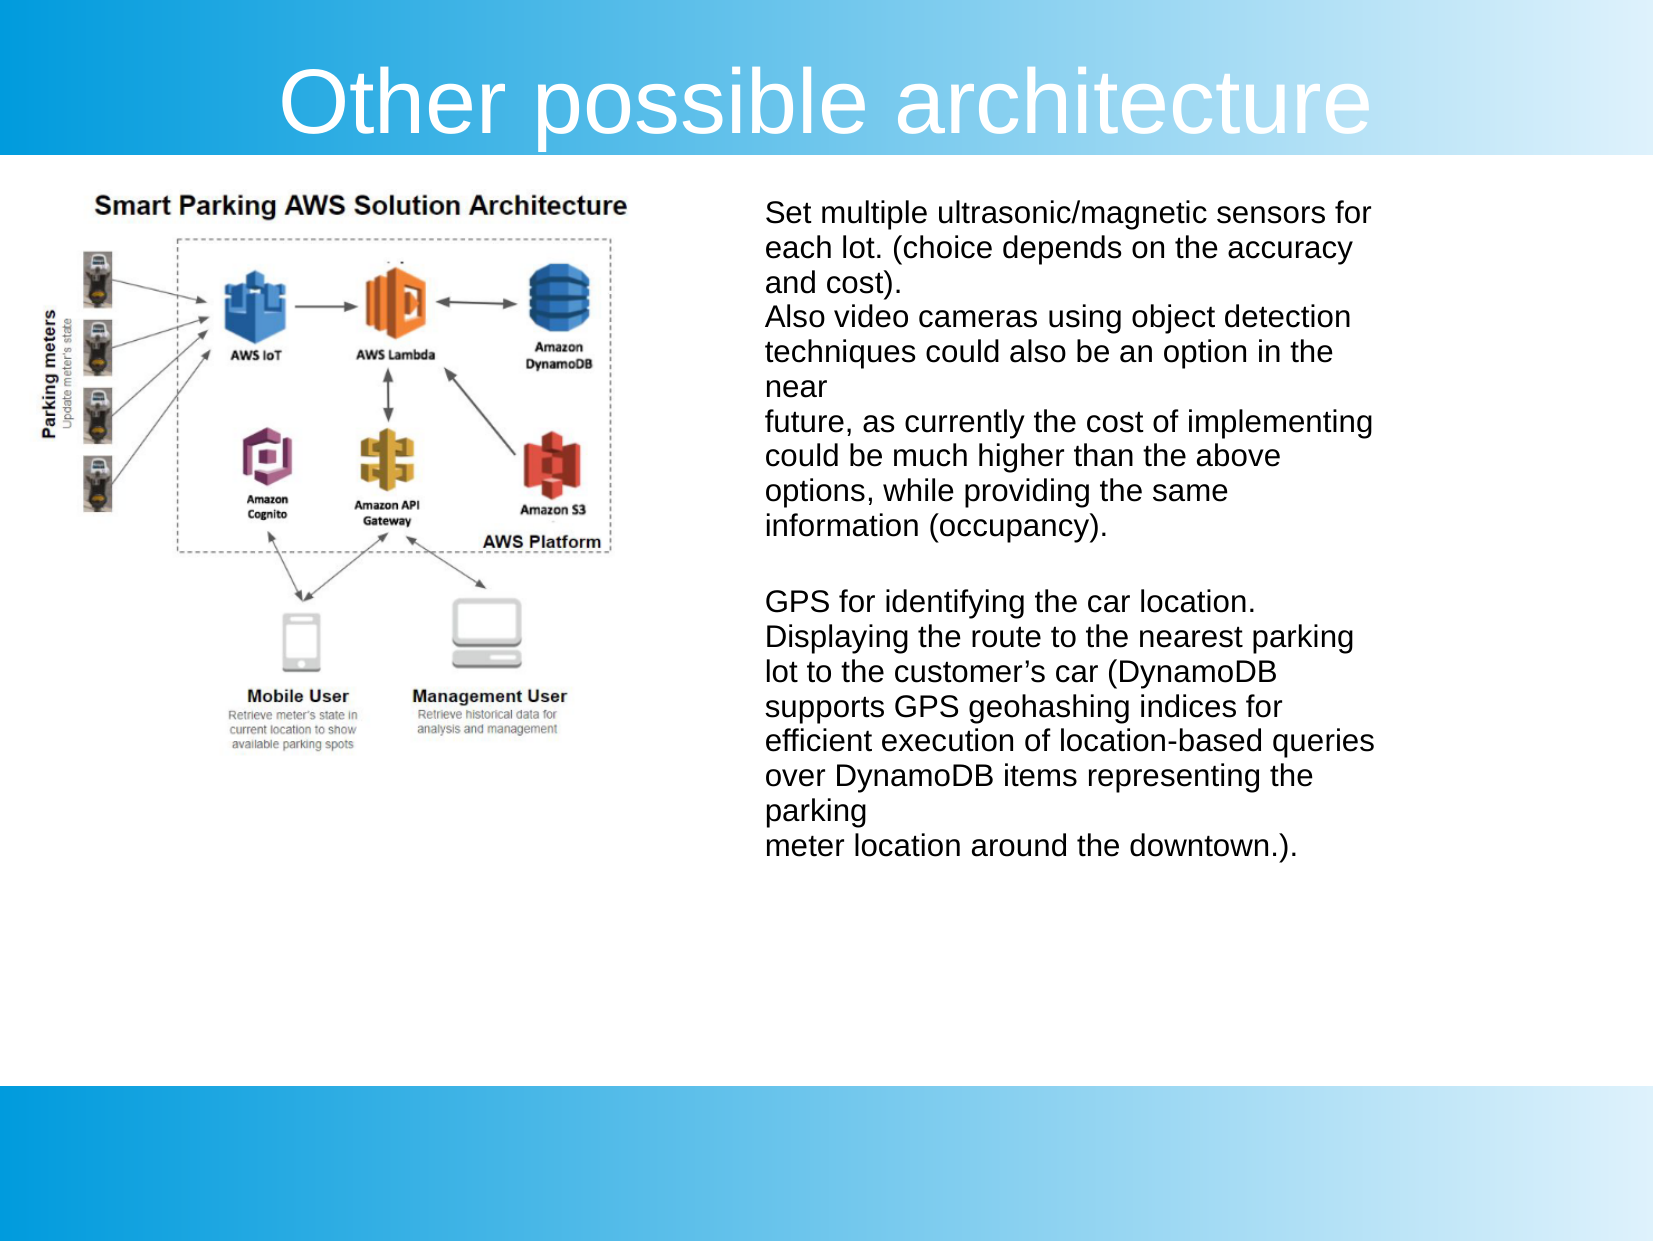

# Other possible architecture
Set multiple ultrasonic/magnetic sensors for each lot. (choice depends on the accuracy and cost).
Also video cameras​ using object detection techniques could also be an option in the near
future, as currently the cost of implementing could be much higher than the above
options, while providing the same information (occupancy).
GPS for identifying the car location. Displaying the route to the nearest parking lot to the customer’s car (DynamoDB supports GPS geohashing indices for efficient execution of location-based queries over DynamoDB items representing the parking
meter location around the downtown.).